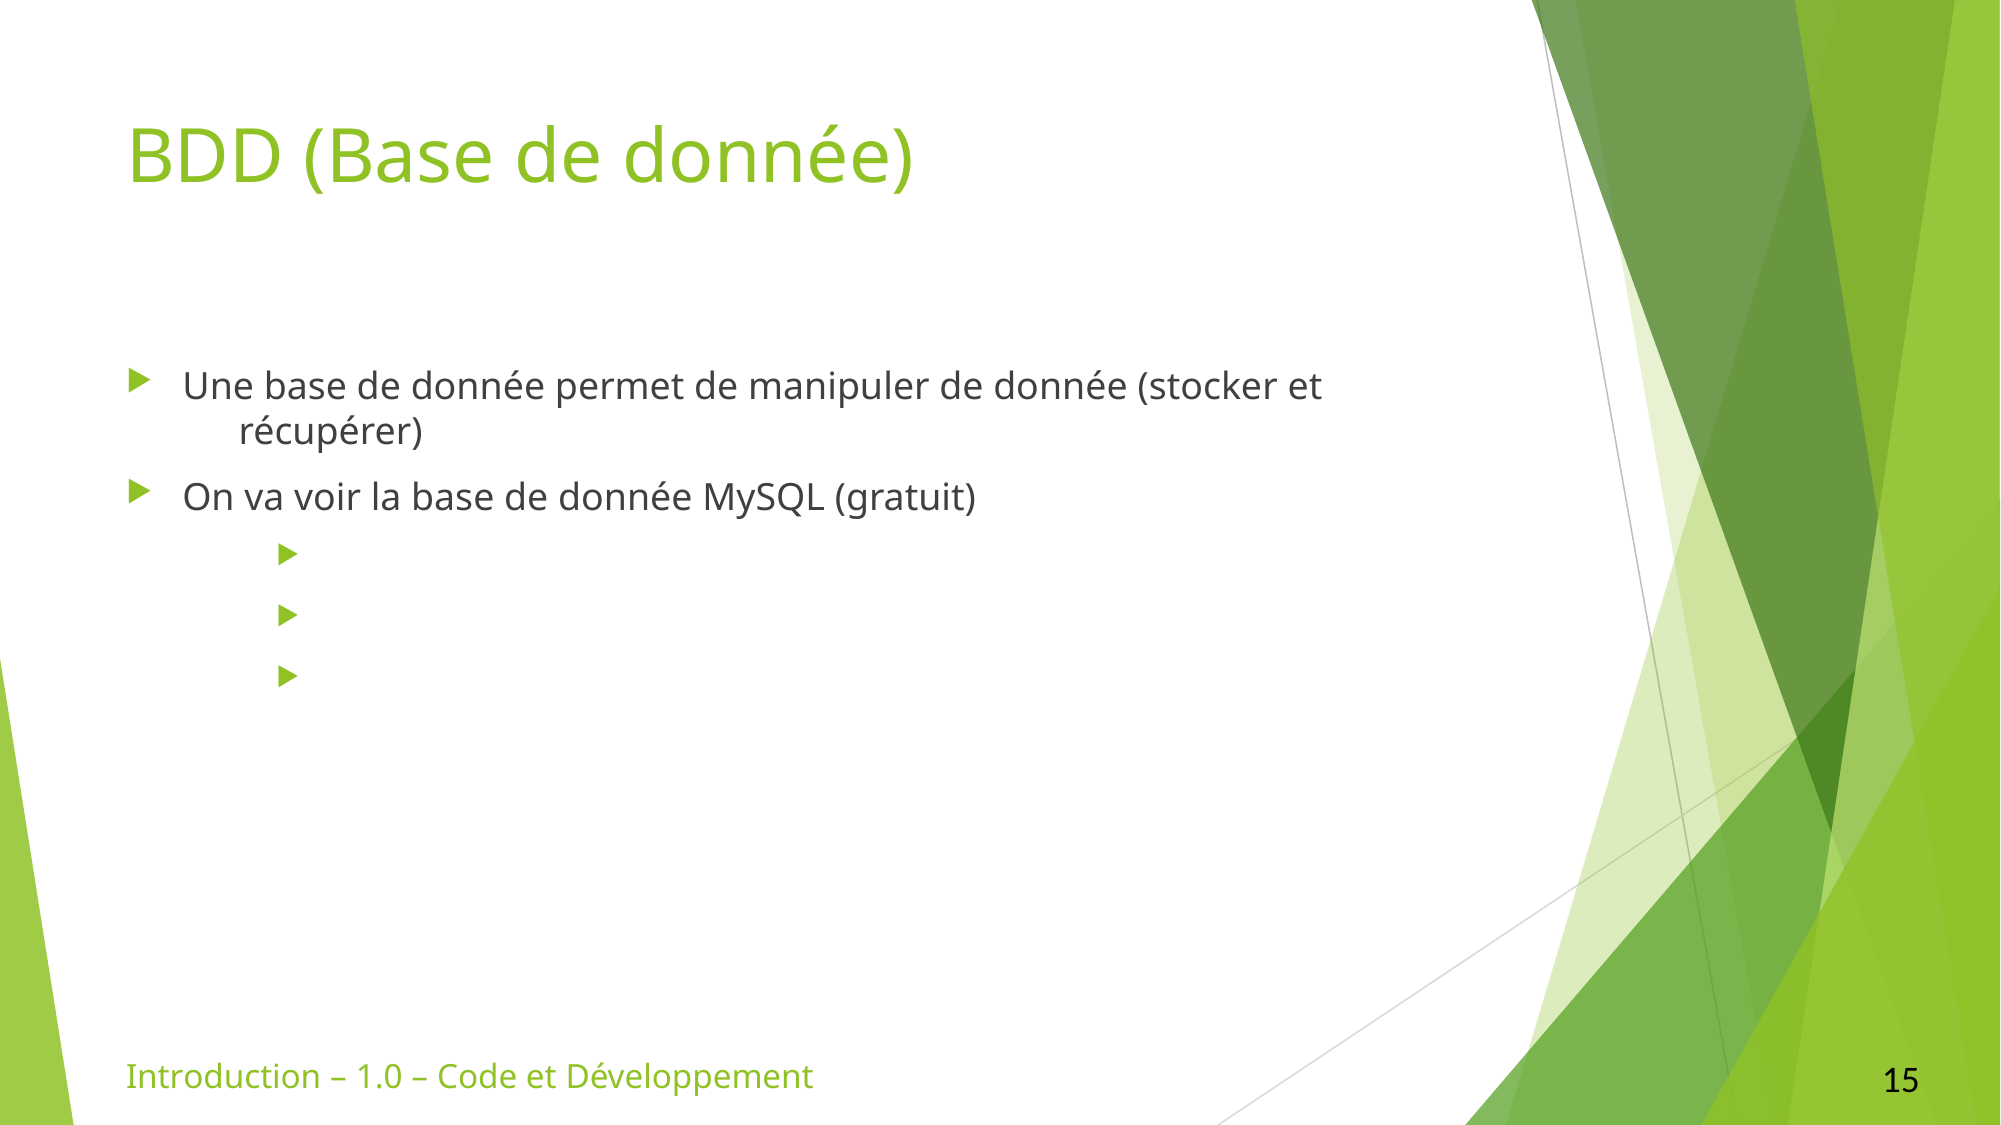

# BDD (Base de donnée)
Une base de donnée permet de manipuler de donnée (stocker et récupérer)
On va voir la base de donnée MySQL (gratuit)
Introduction – 1.0 – Code et Développement